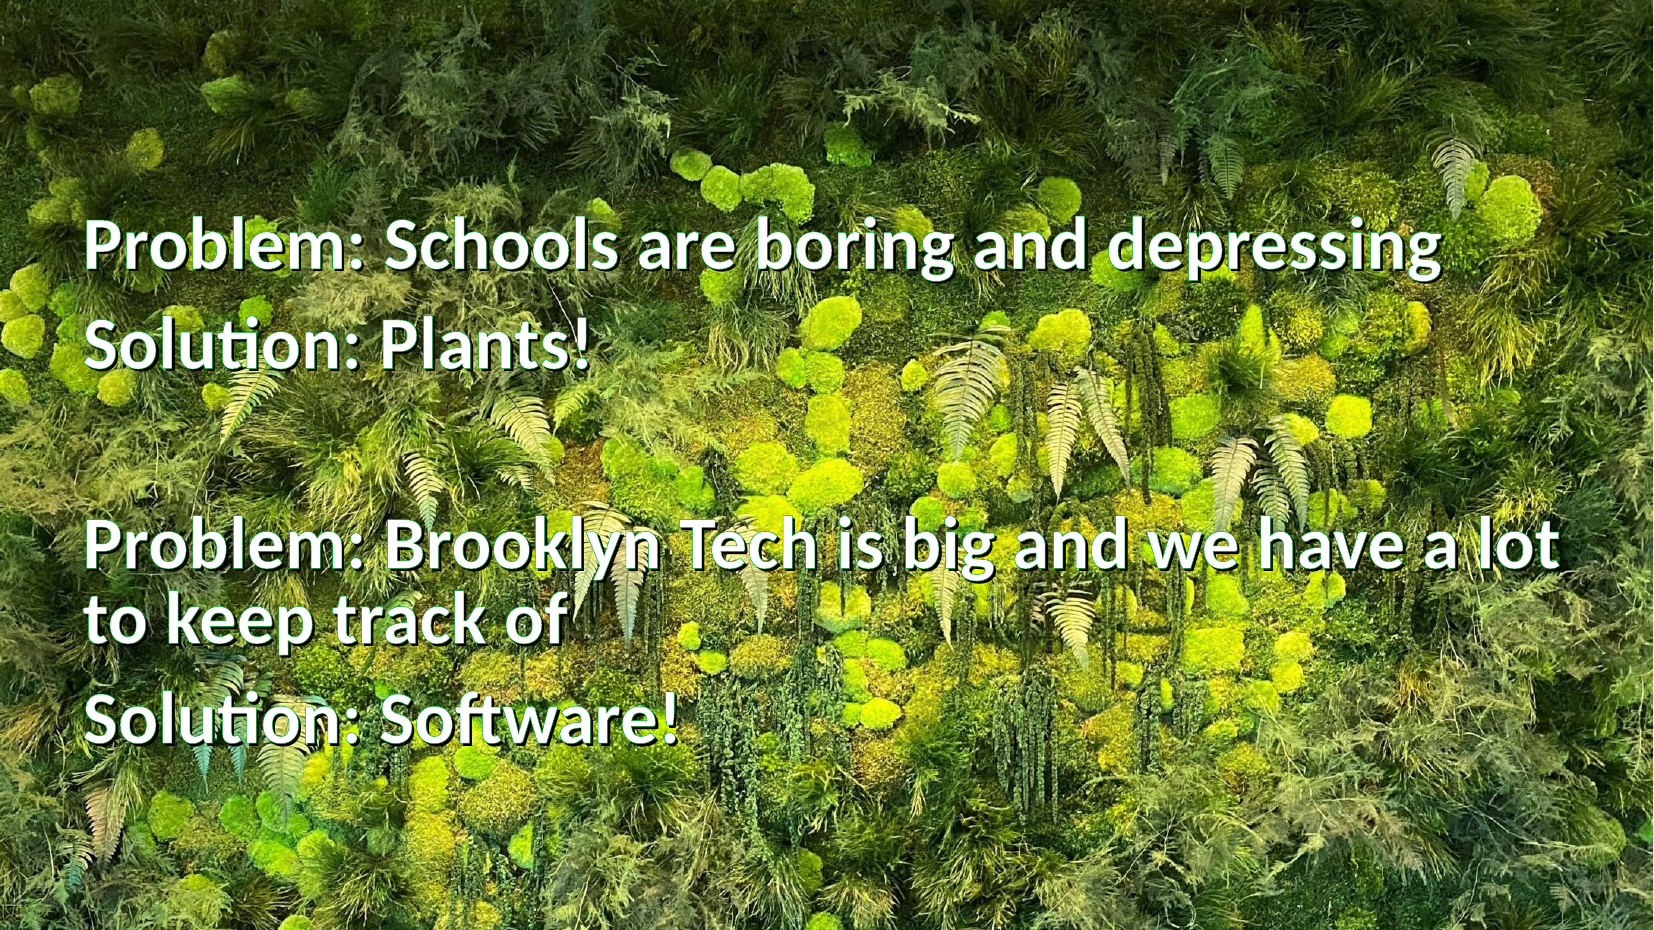

# Problem: Schools are boring and depressing
Solution: Plants!
Problem: Brooklyn Tech is big and we have a lot to keep track of
Solution: Software!